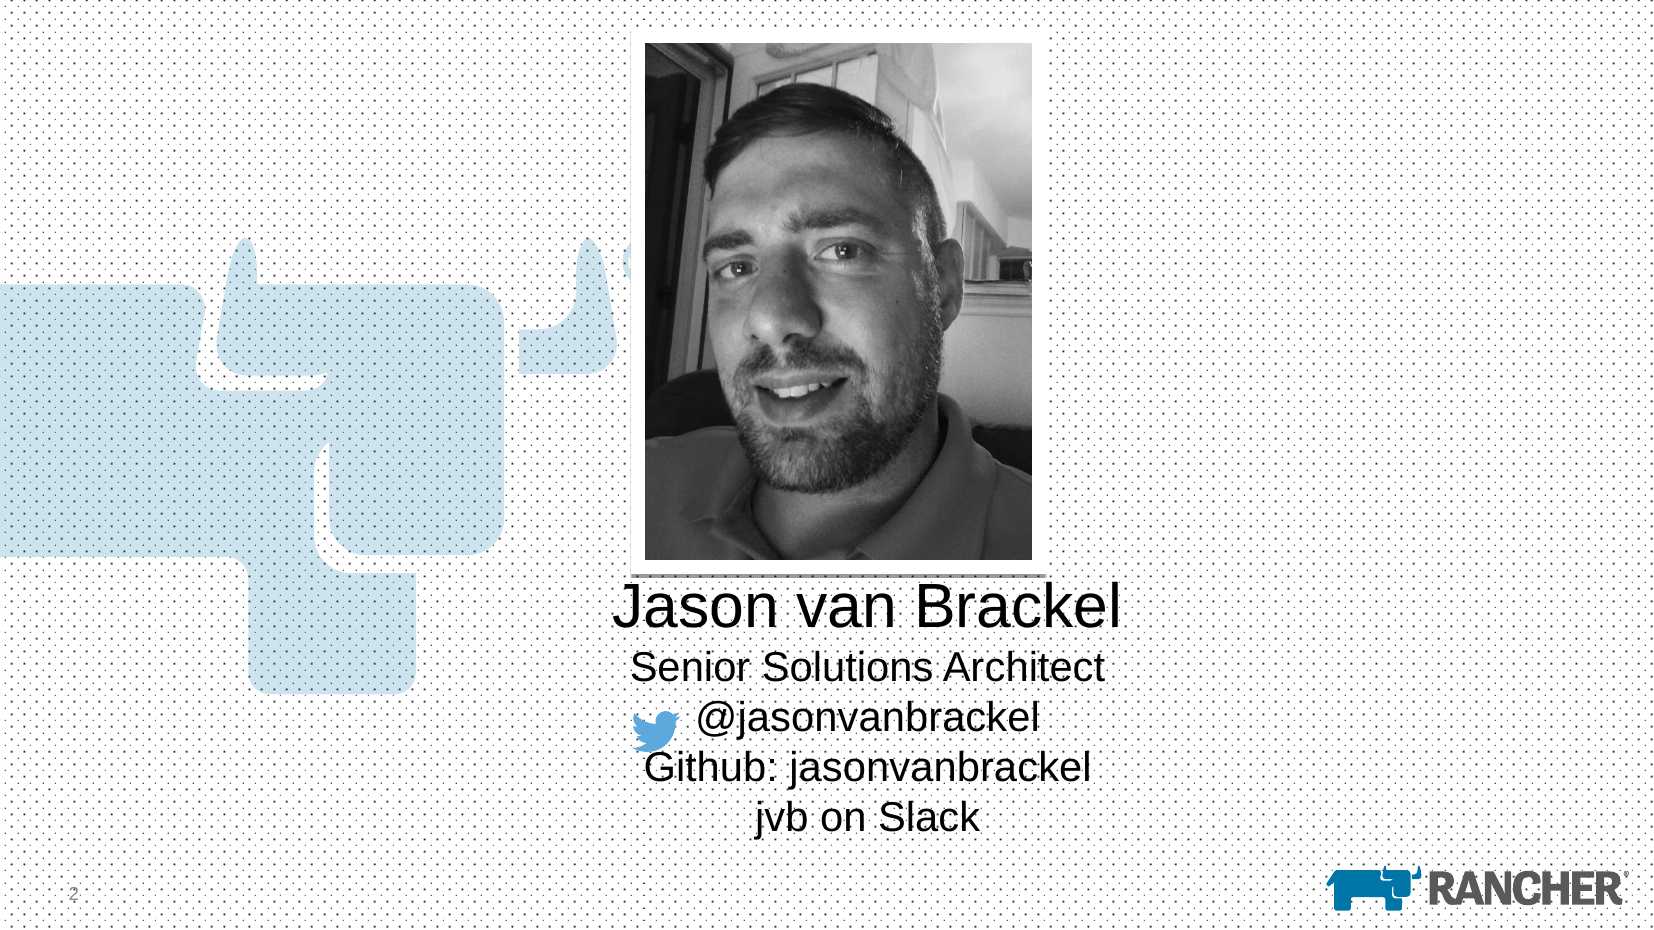

Jason van Brackel
Senior Solutions Architect
@jasonvanbrackel
Github: jasonvanbrackel
jvb on Slack